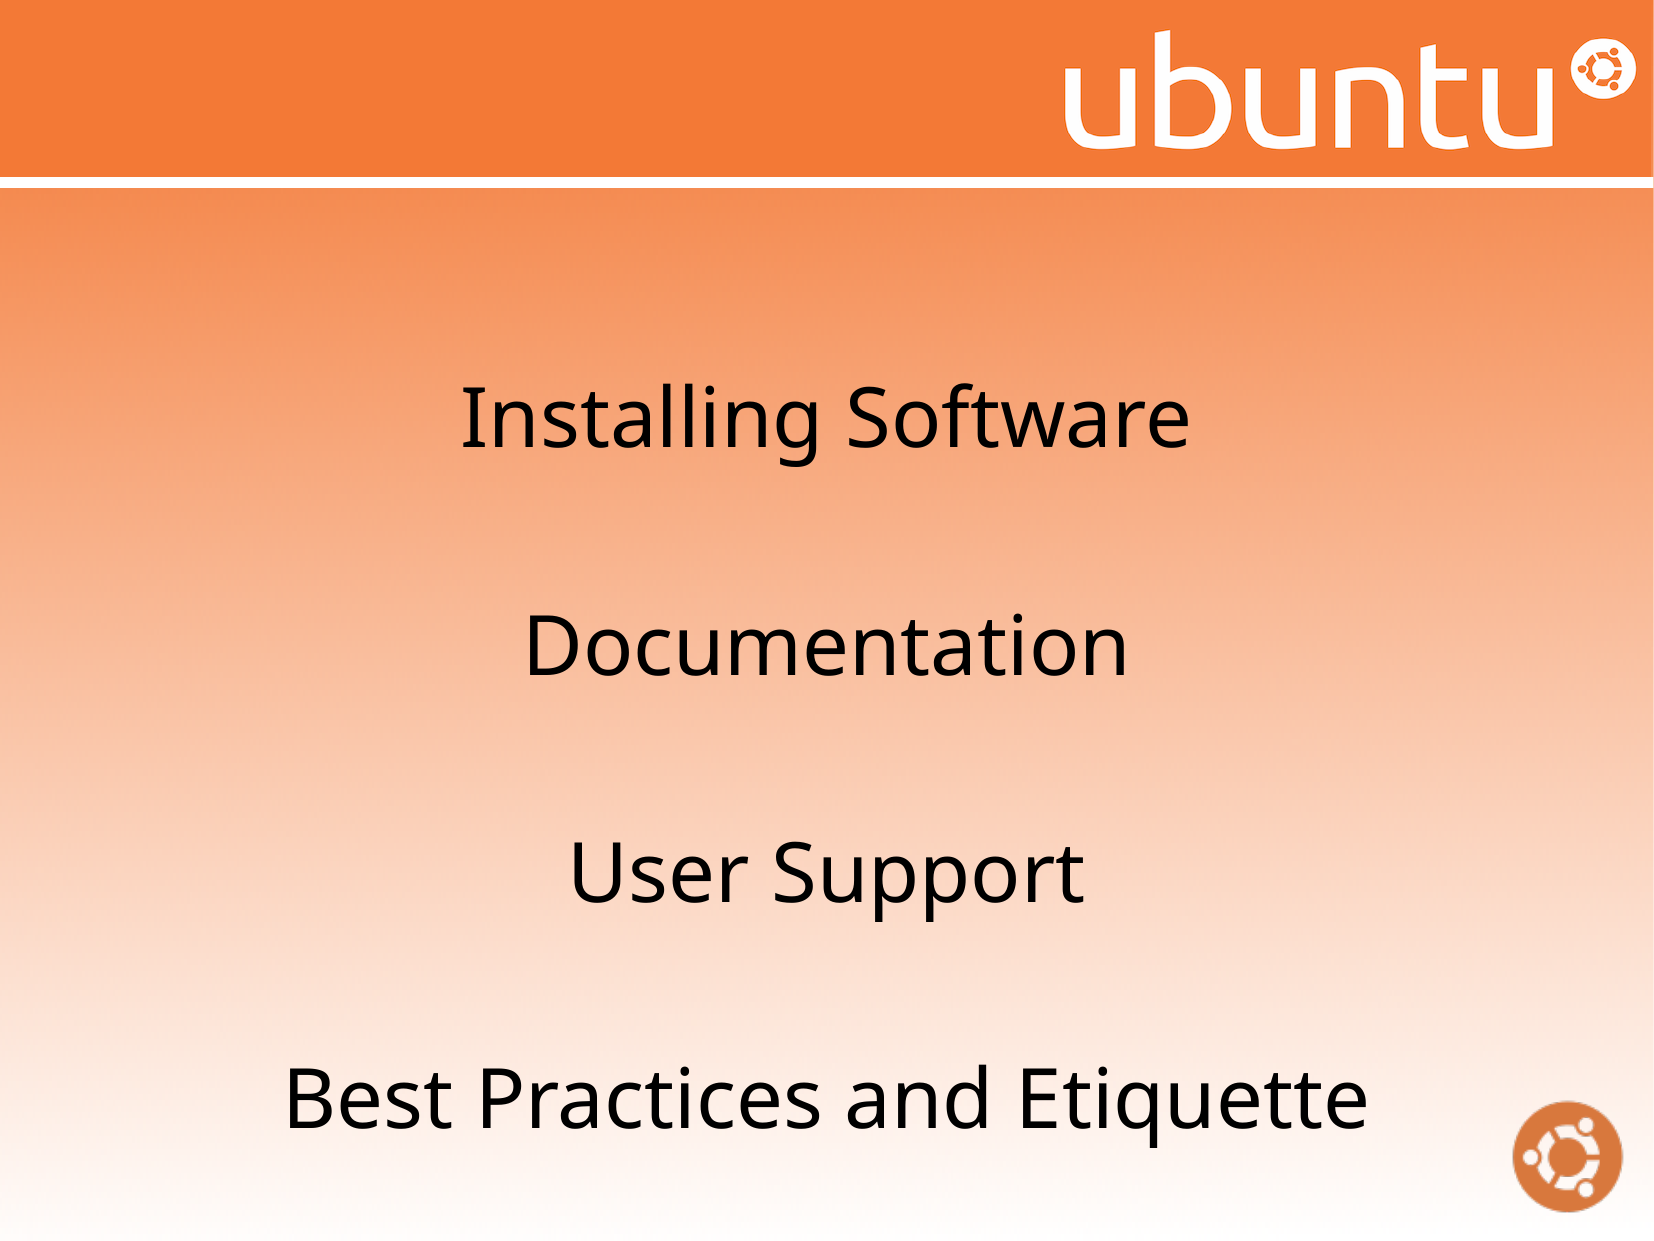

# Installing Software
Documentation
User Support
Best Practices and Etiquette